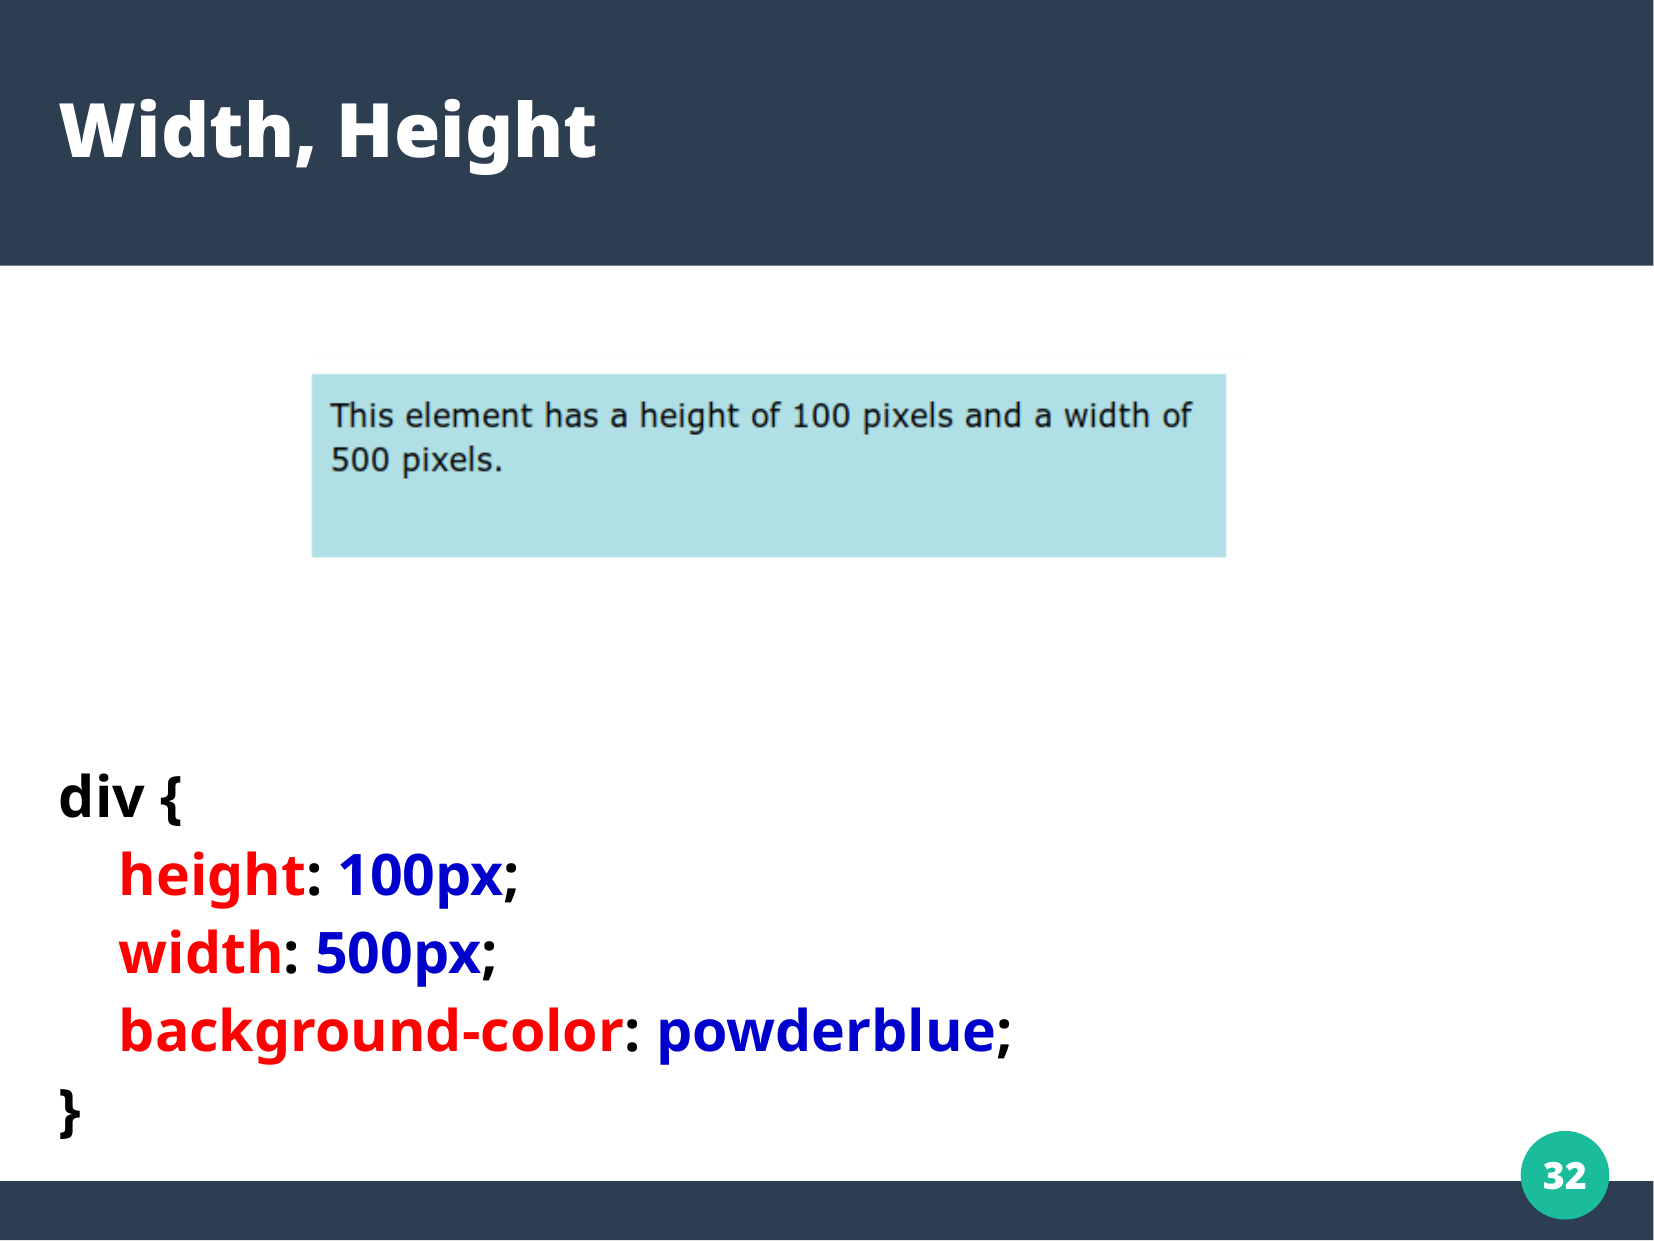

# Width, Height
div {
    height: 100px;
    width: 500px;
    background-color: powderblue;
}
32